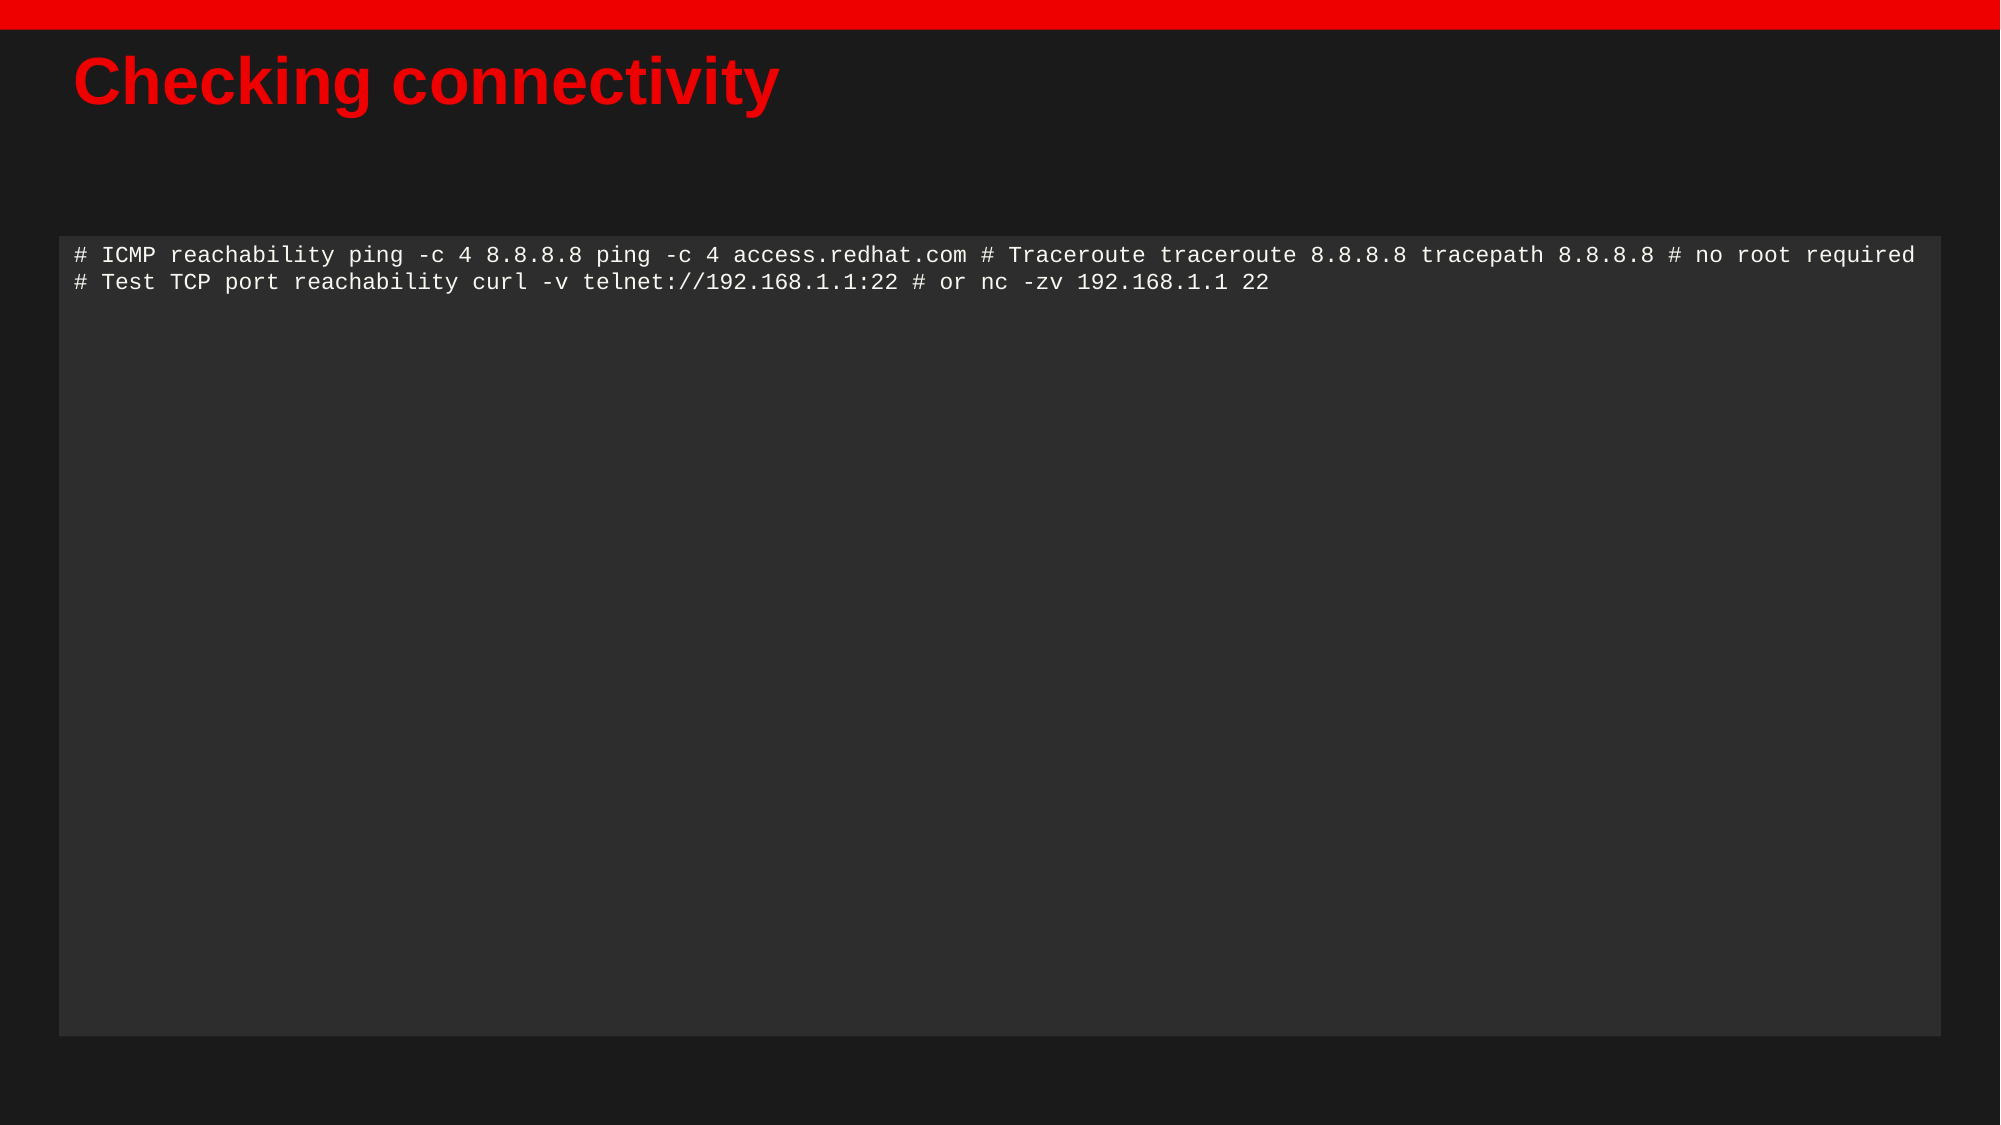

Checking connectivity
# ICMP reachability ping -c 4 8.8.8.8 ping -c 4 access.redhat.com # Traceroute traceroute 8.8.8.8 tracepath 8.8.8.8 # no root required # Test TCP port reachability curl -v telnet://192.168.1.1:22 # or nc -zv 192.168.1.1 22